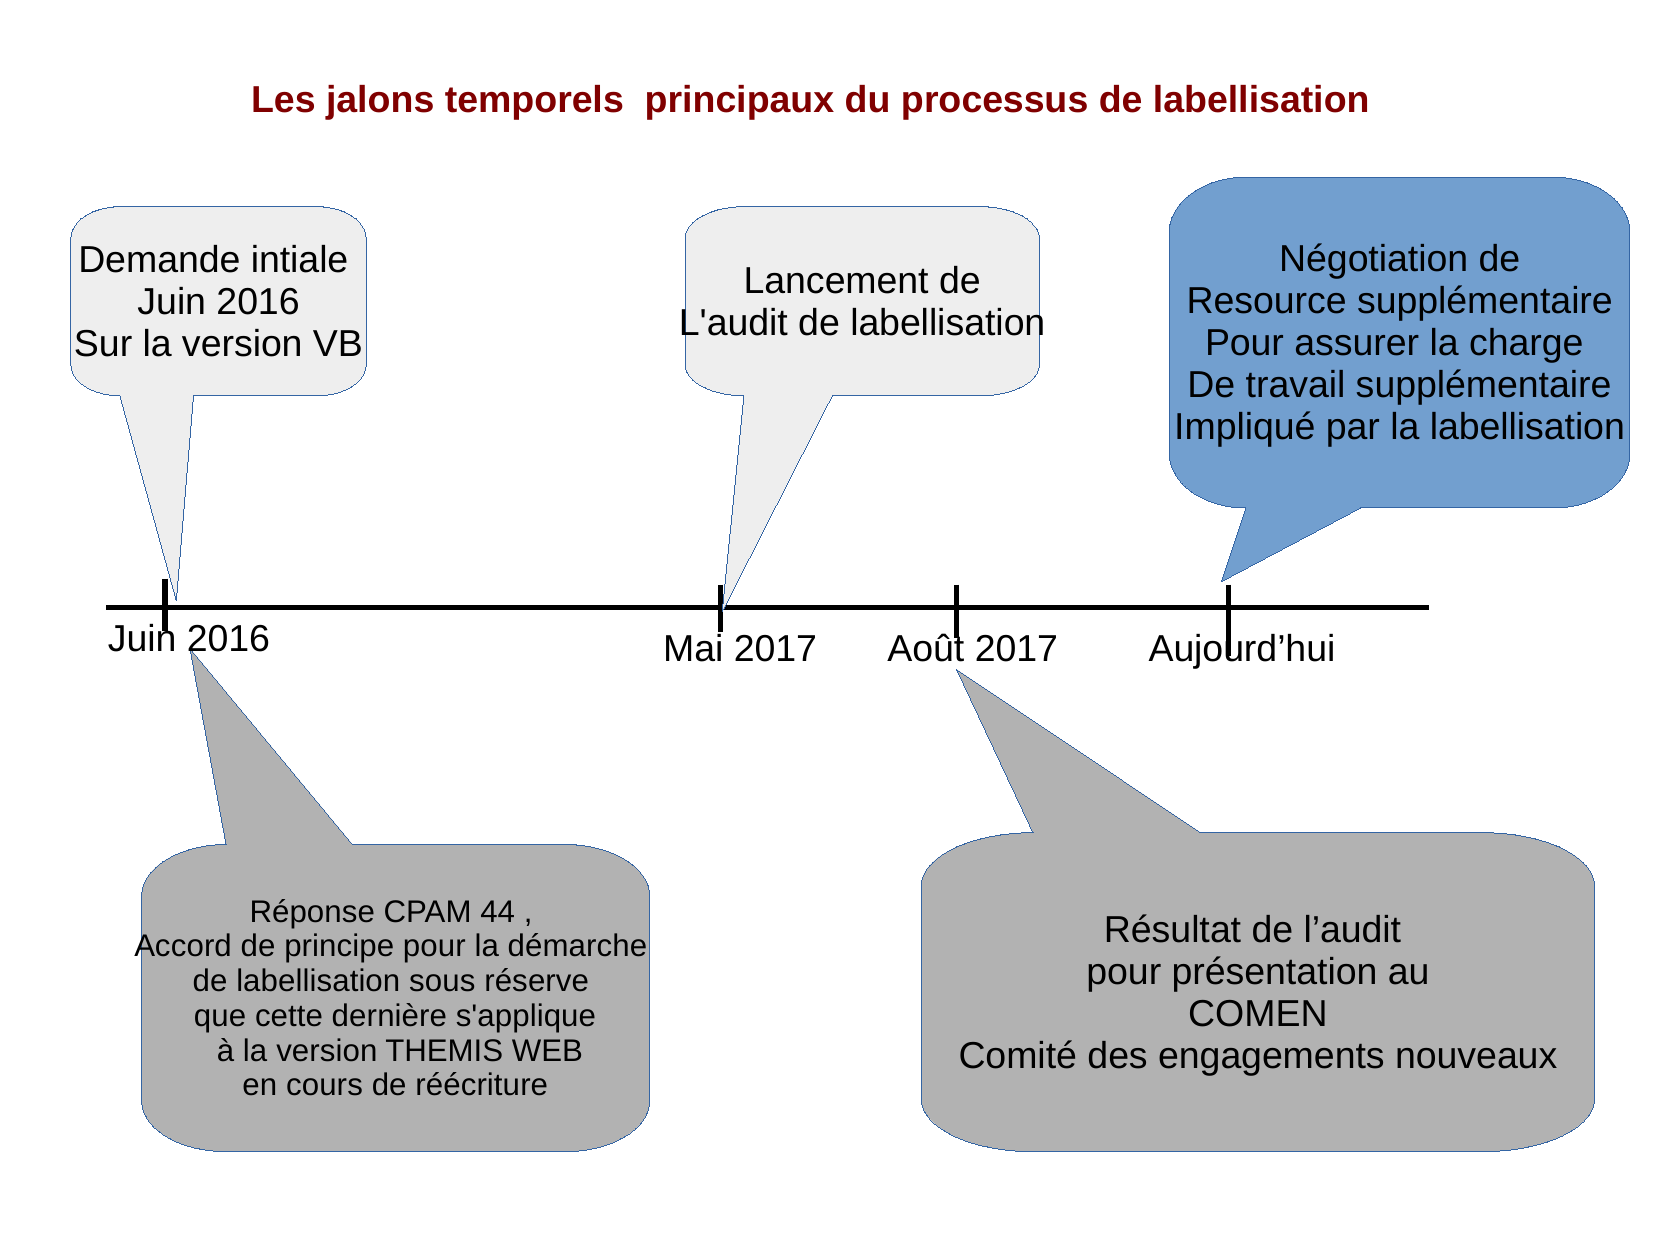

Les jalons temporels principaux du processus de labellisation
Négotiation de
Resource supplémentaire
Pour assurer la charge
De travail supplémentaire
Impliqué par la labellisation
Demande intiale
Juin 2016
Sur la version VB
Lancement de
L'audit de labellisation
 Juin 2016
 Mai 2017
 Août 2017
Aujourd’hui
Résultat de l’audit
pour présentation au
COMEN
Comité des engagements nouveaux
Réponse CPAM 44 ,
Accord de principe pour la démarche
de labellisation sous réserve
que cette dernière s'applique
 à la version THEMIS WEB
en cours de réécriture